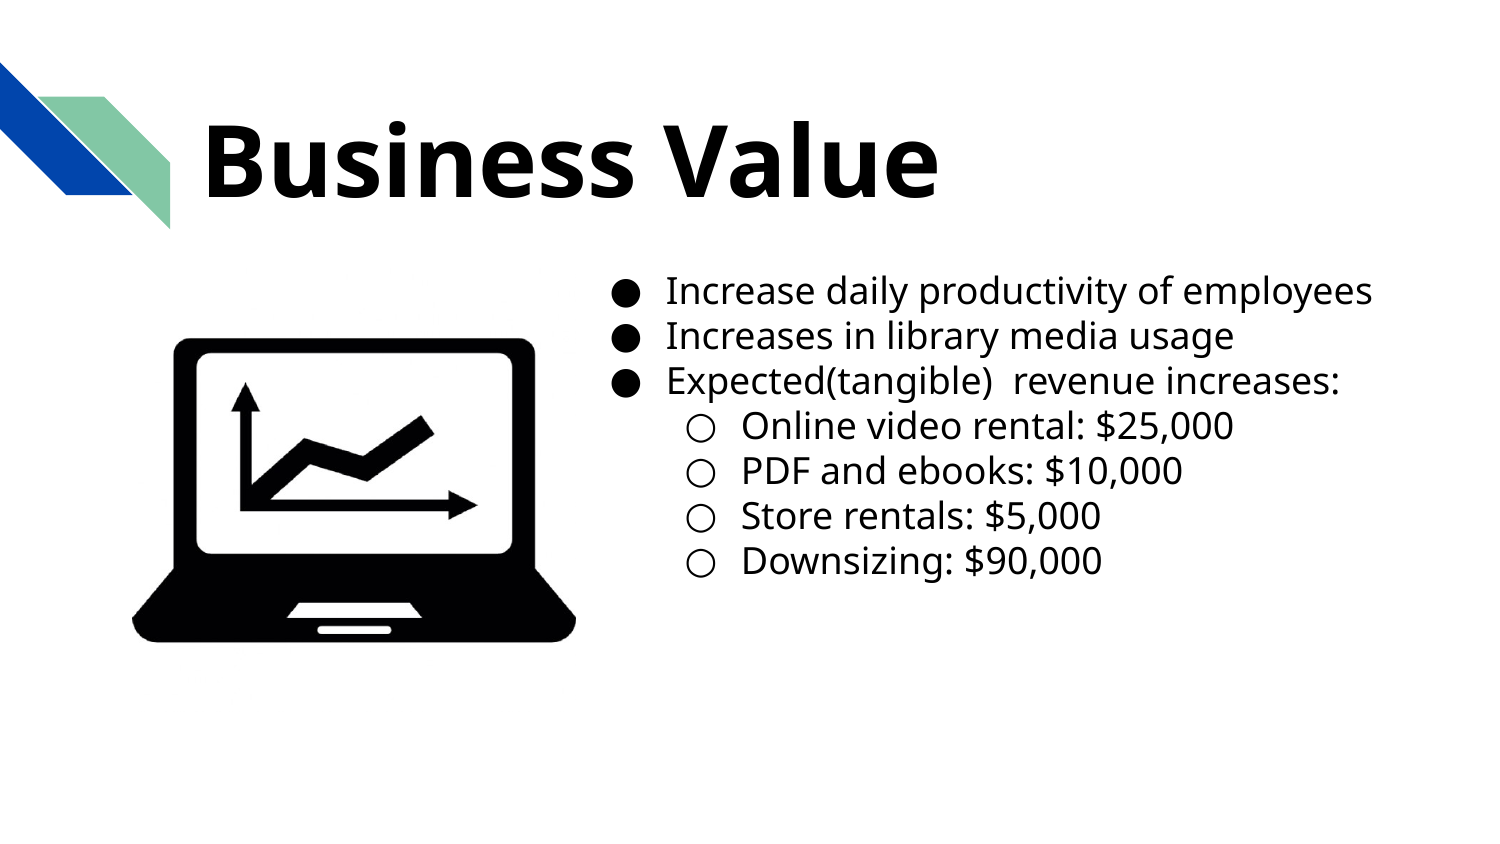

# Business Value
Increase daily productivity of employees
Increases in library media usage
Expected(tangible) revenue increases:
Online video rental: $25,000
PDF and ebooks: $10,000
Store rentals: $5,000
Downsizing: $90,000